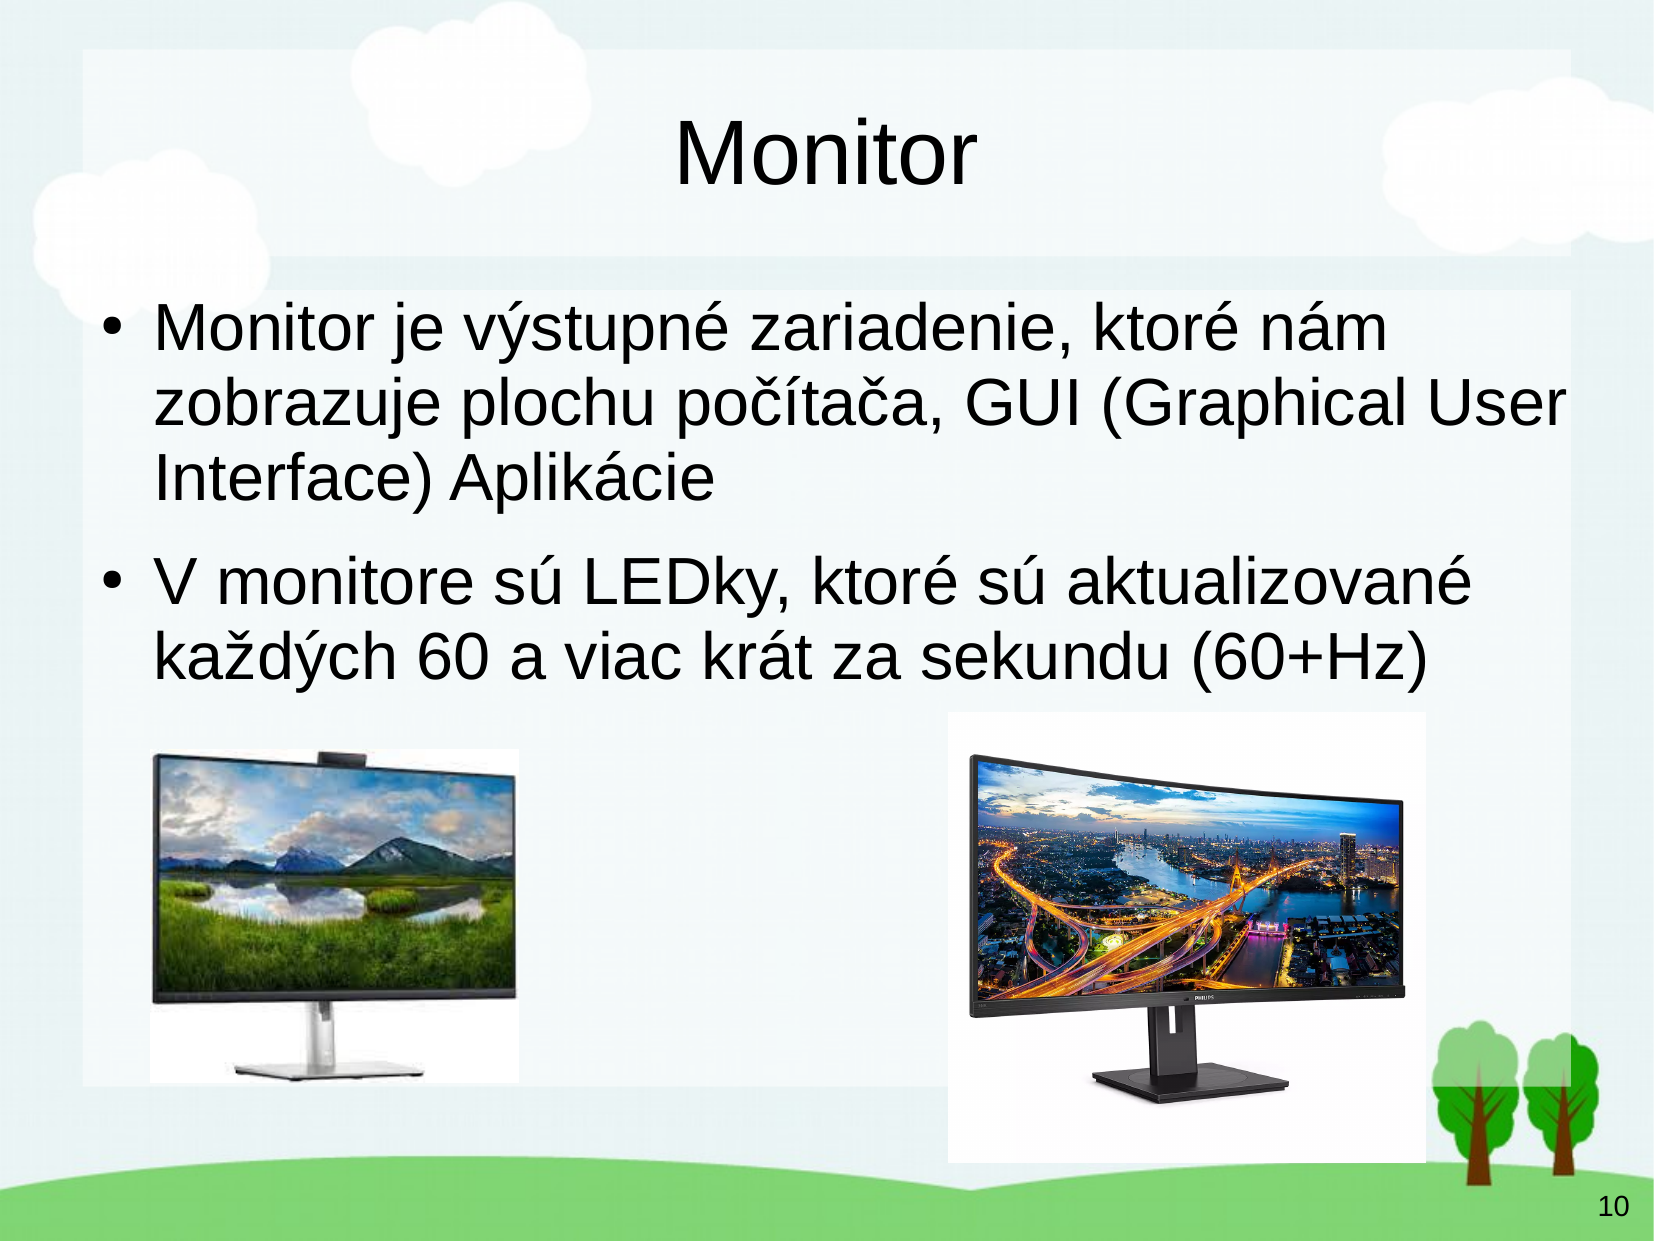

# Monitor
Monitor je výstupné zariadenie, ktoré nám zobrazuje plochu počítača, GUI (Graphical User Interface) Aplikácie
V monitore sú LEDky, ktoré sú aktualizované každých 60 a viac krát za sekundu (60+Hz)
10